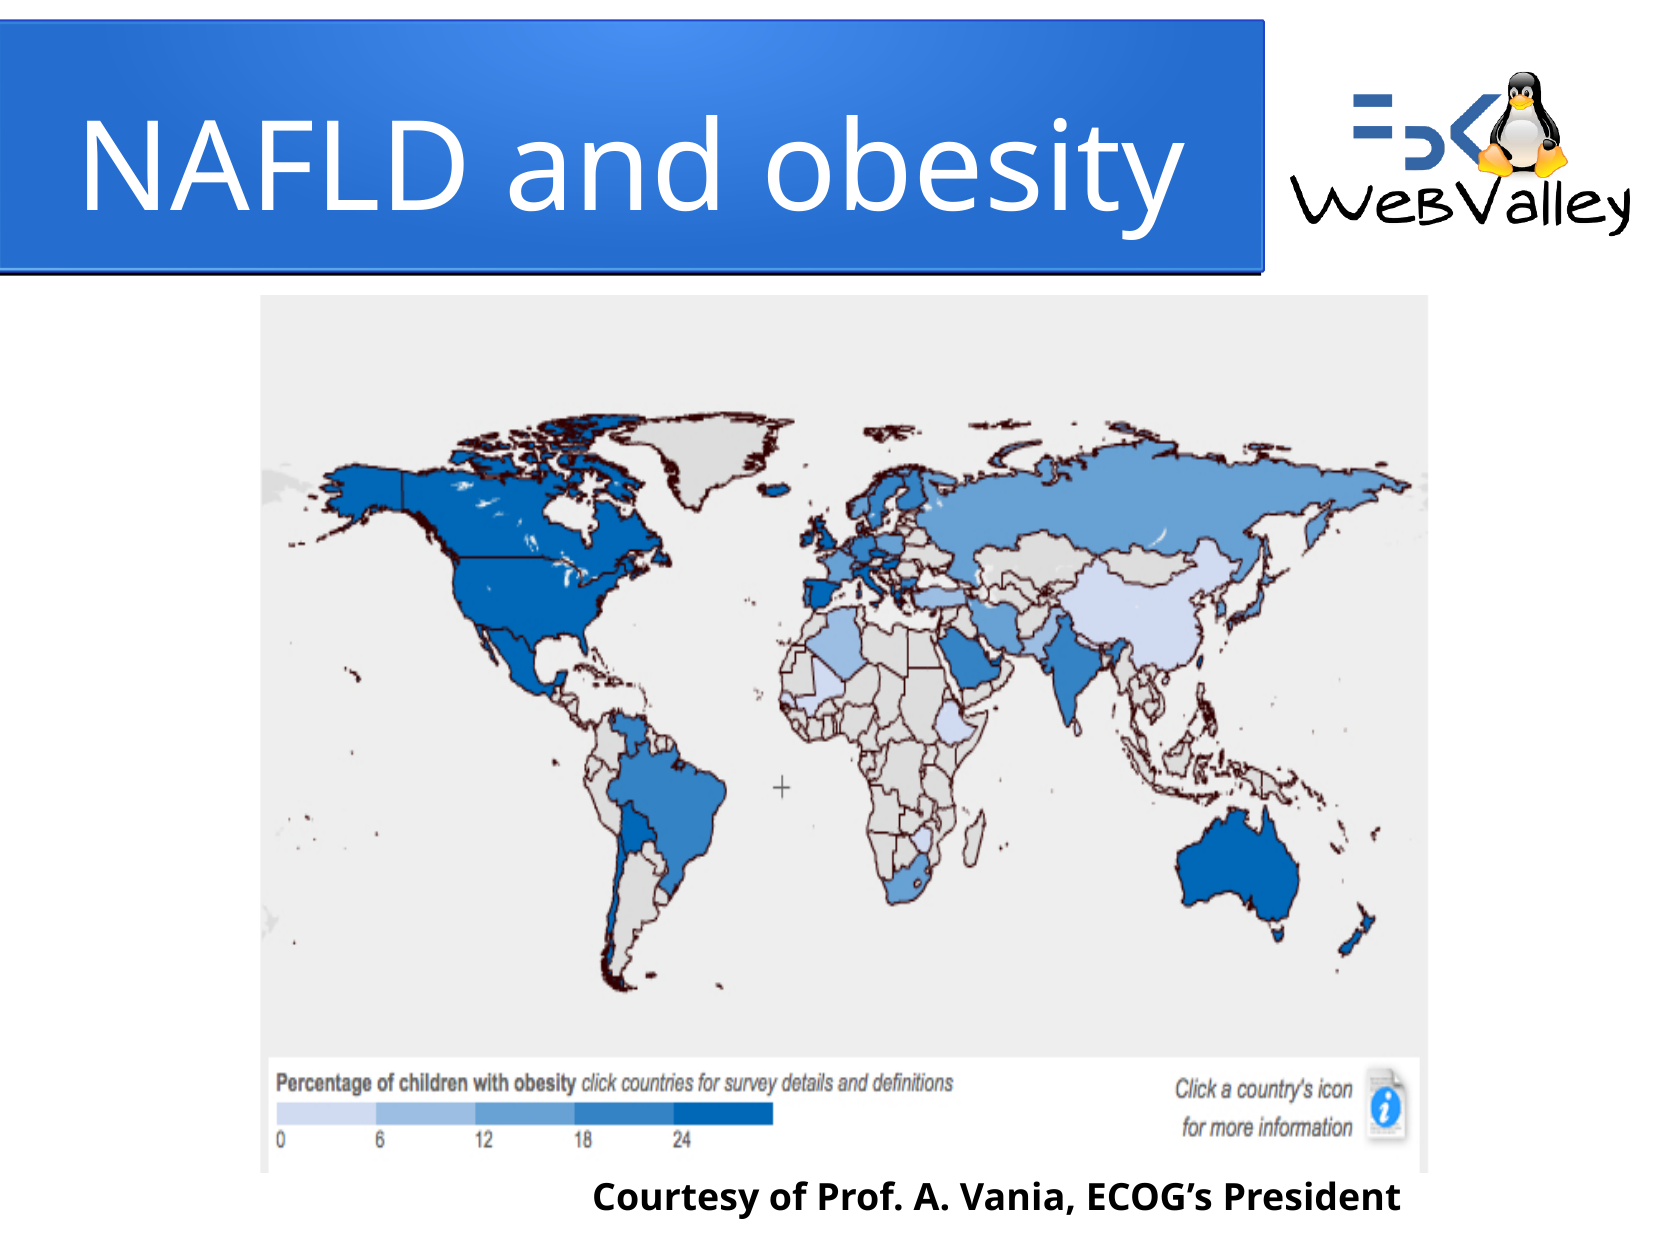

NAFLD and obesity
Courtesy of Prof. A. Vania, ECOG’s President